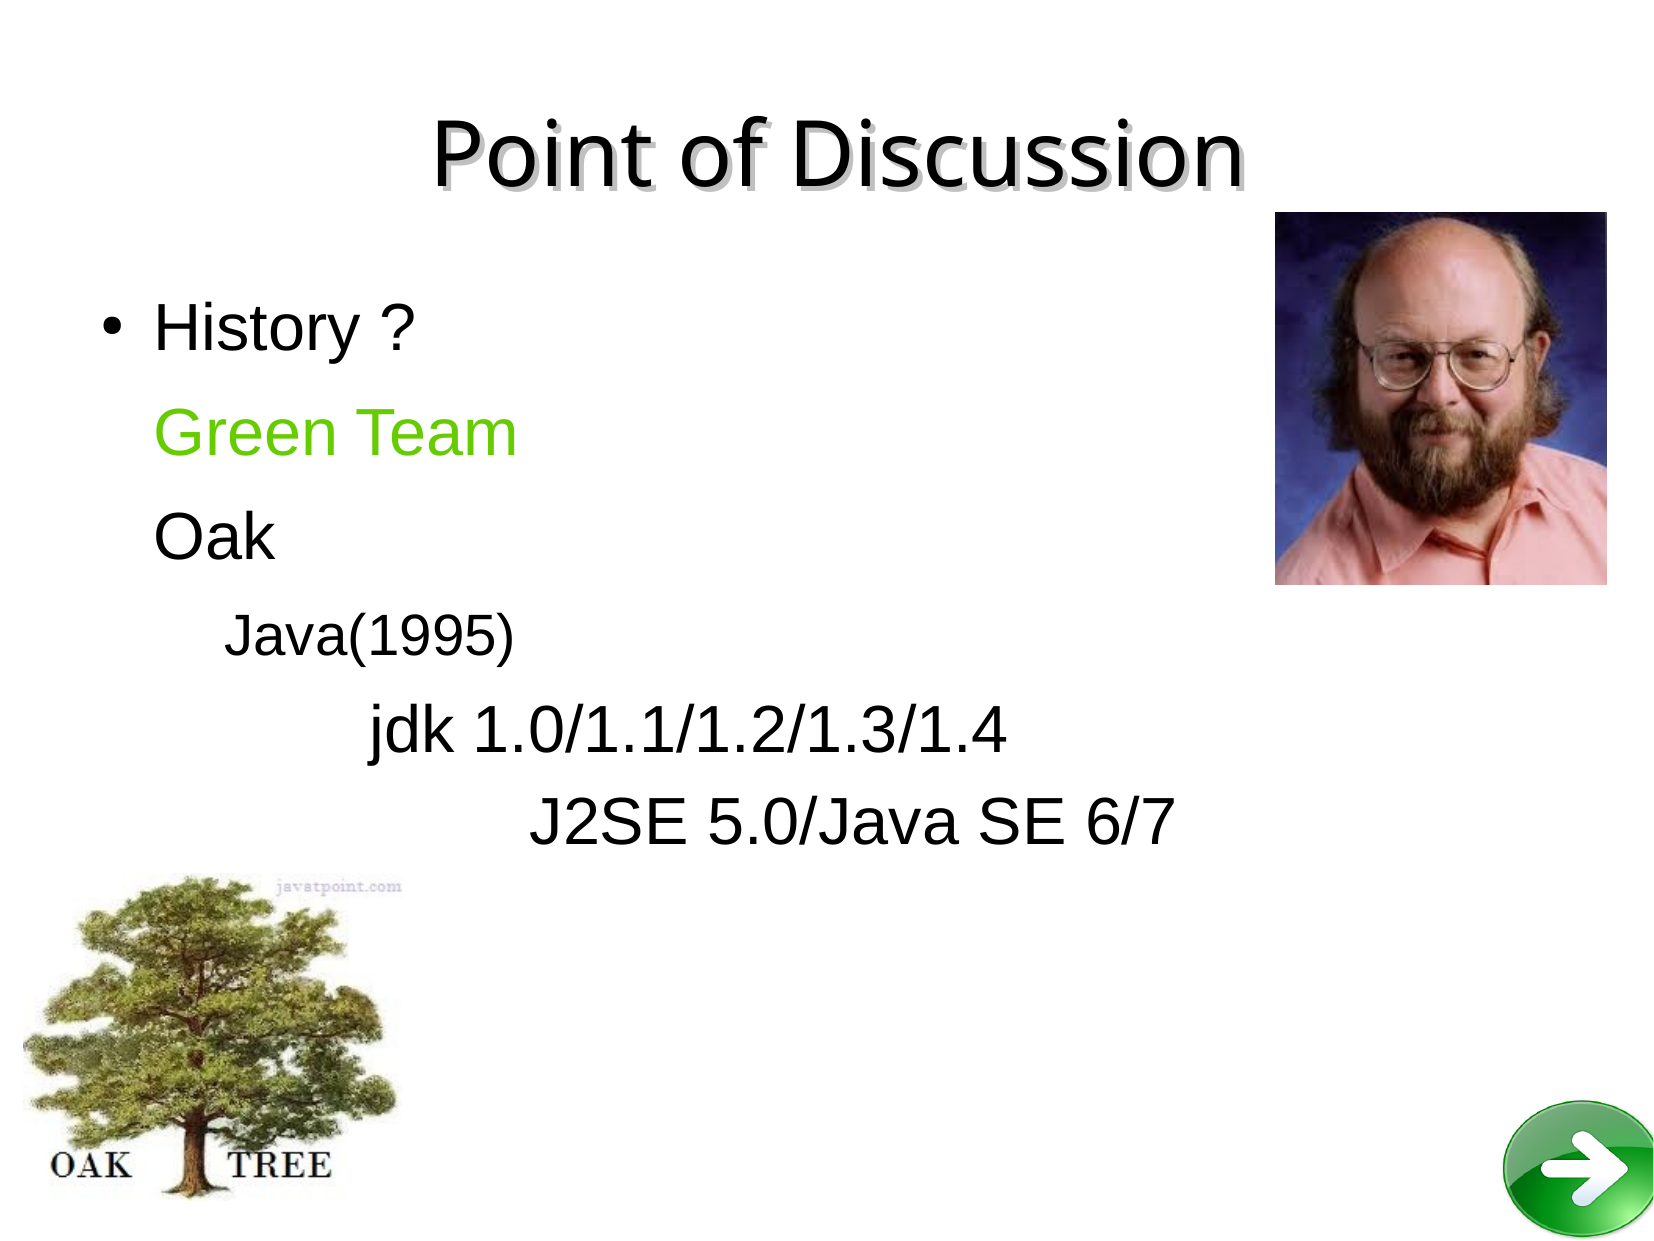

Point of Discussion
# History ?
Green Team
Oak
Java(1995)
 jdk 1.0/1.1/1.2/1.3/1.4
 J2SE 5.0/Java SE 6/7